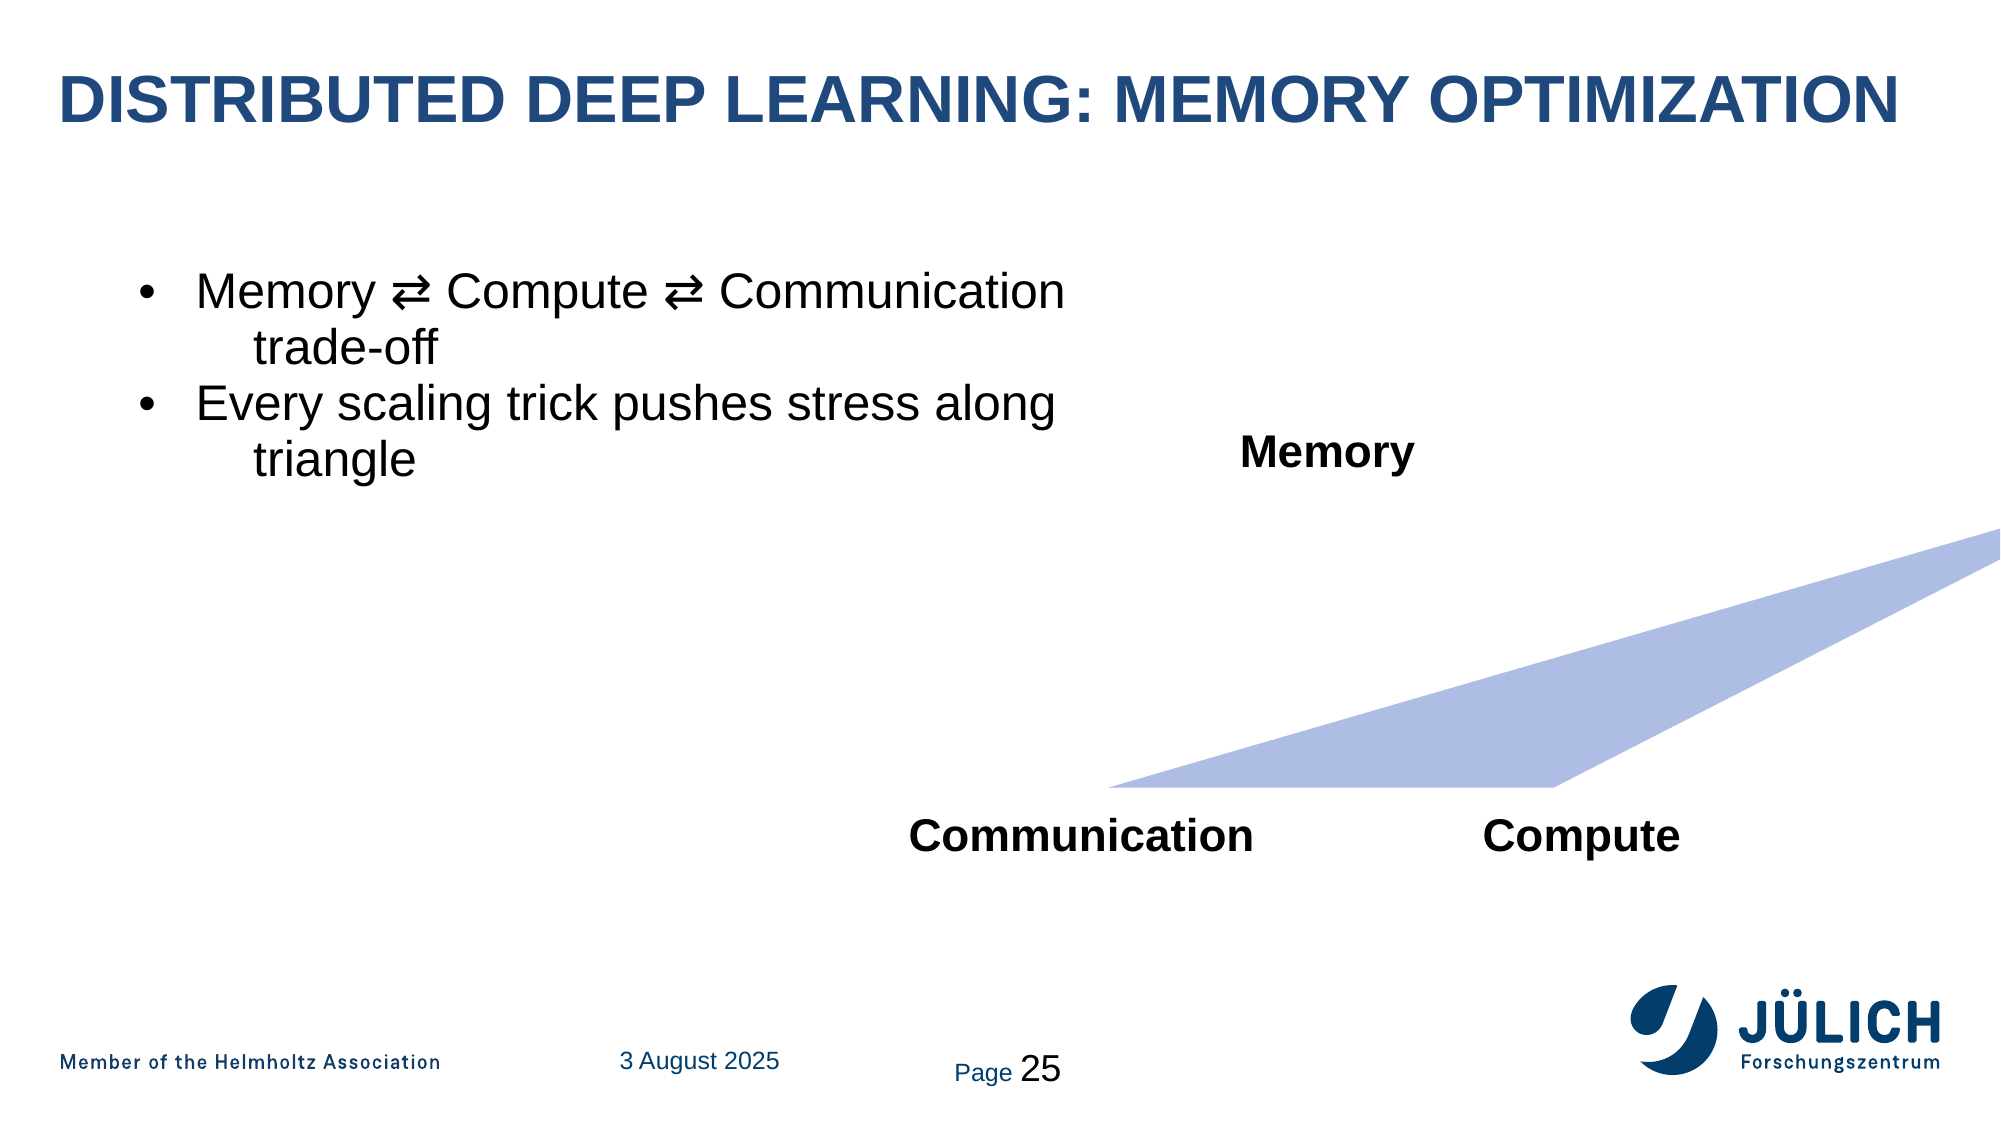

# Distributed deep learning: memory optimization
Memory ⇄ Compute ⇄ Communication trade‑off
Every scaling trick pushes stress along triangle
Memory
Communication
Compute
3 August 2025
Page